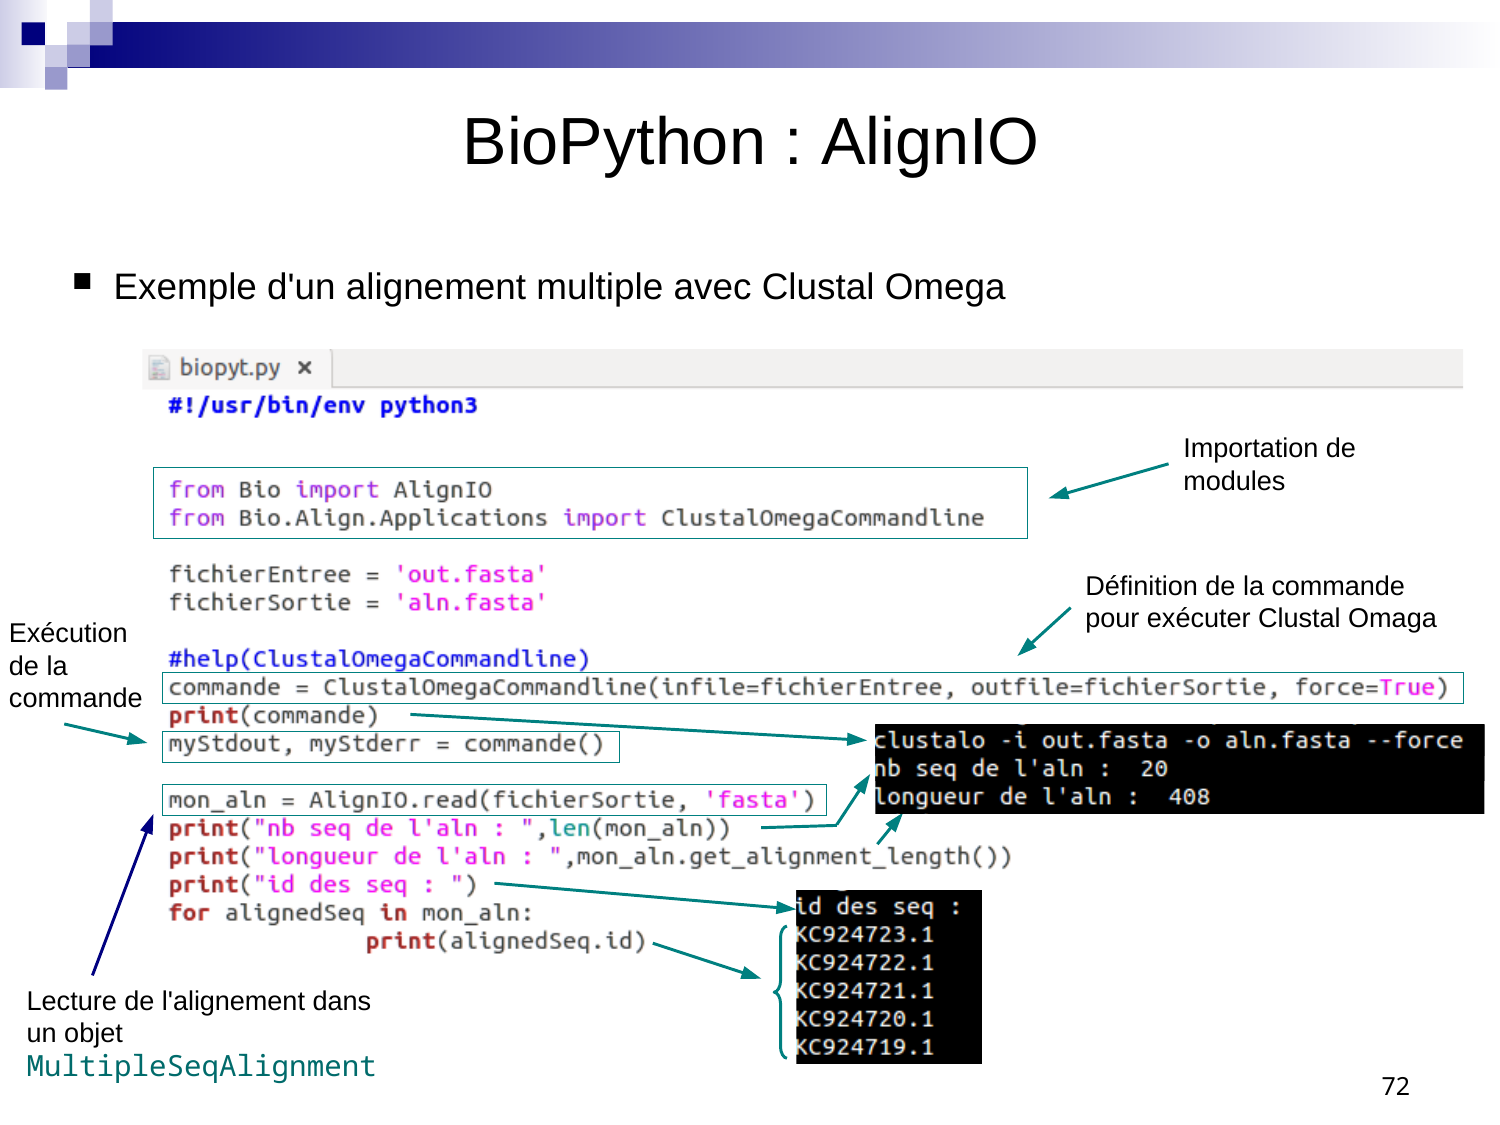

# BioPython : AlignIO
Exemple d'un alignement multiple avec Clustal Omega
Importation de modules
Définition de la commande pour exécuter Clustal Omaga
Exécution de la commande
Lecture de l'alignement dans un objet MultipleSeqAlignment
72